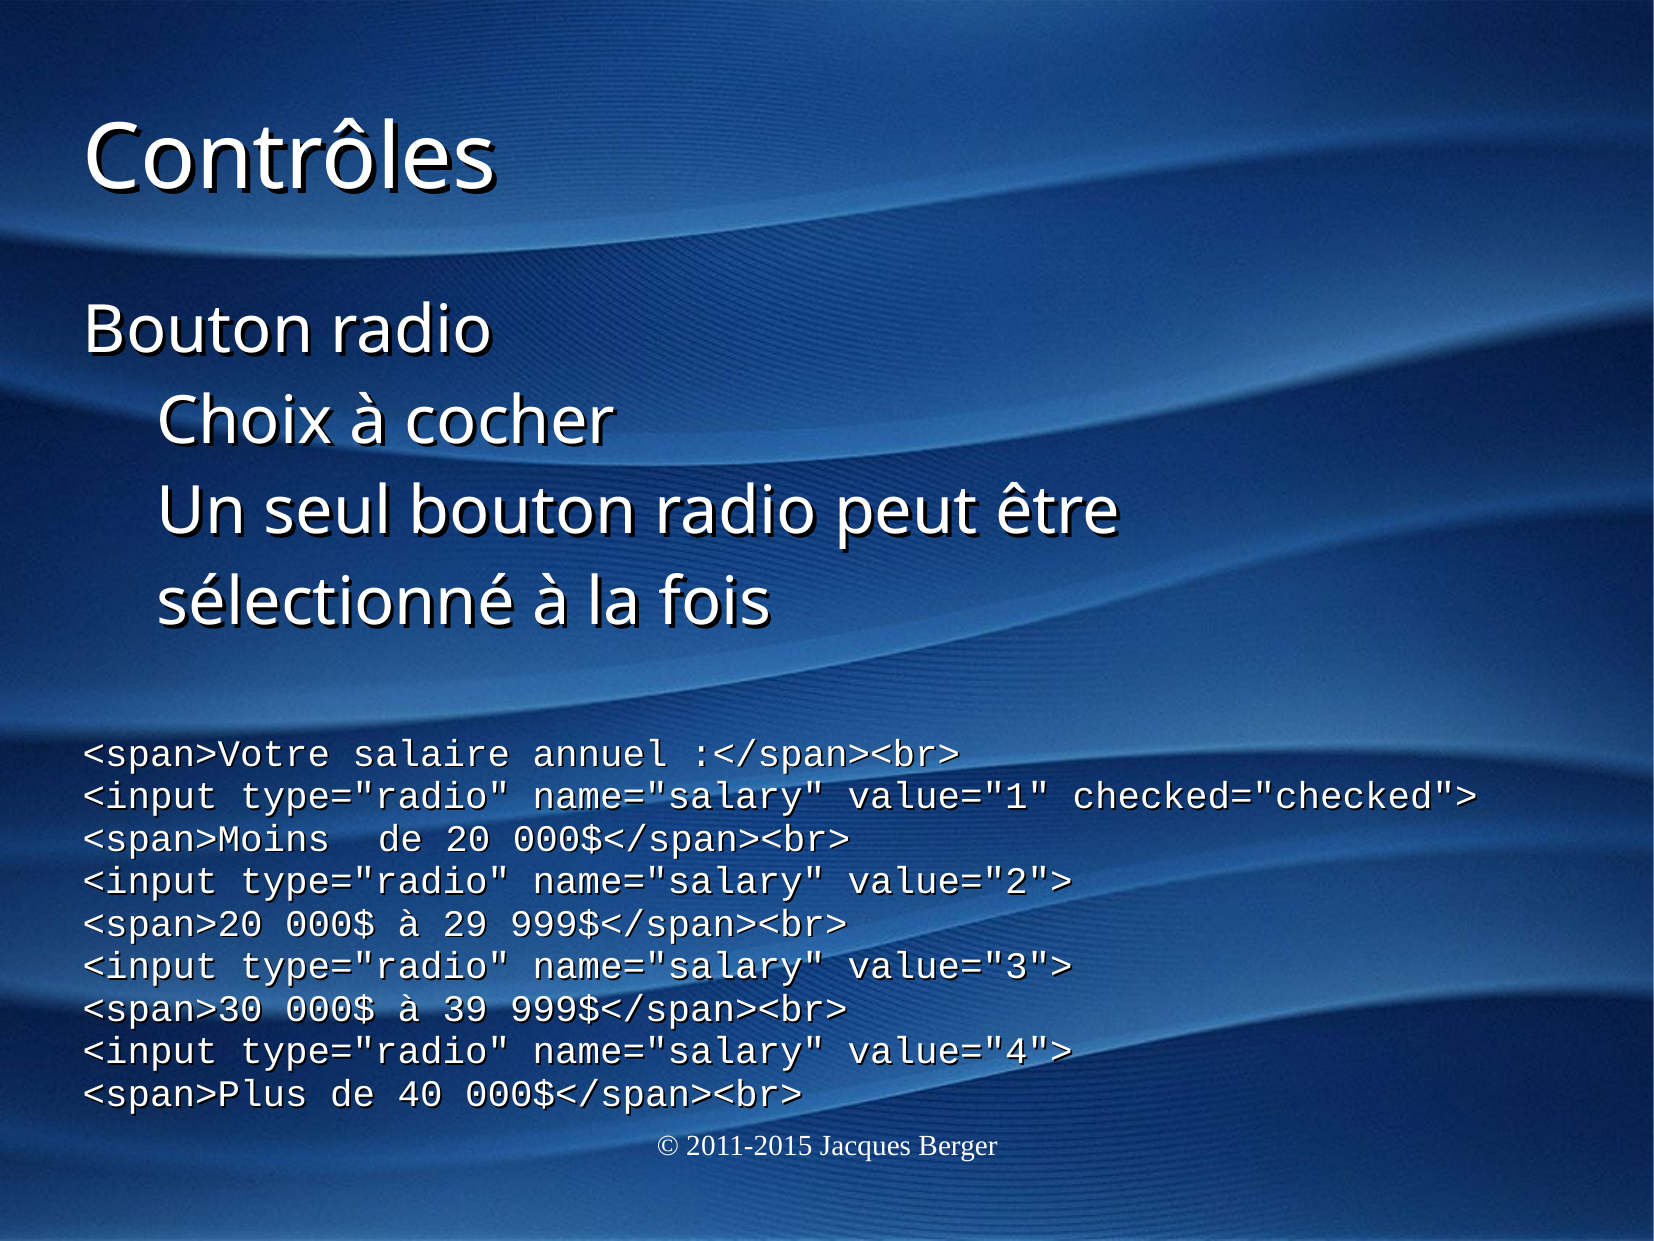

# Contrôles
Bouton radio
	Choix à cocher
	Un seul bouton radio peut être
	sélectionné à la fois
<span>Votre salaire annuel :</span><br>
<input type="radio" name="salary" value="1" checked="checked">
<span>Moins	de 20 000$</span><br>
<input type="radio" name="salary" value="2">
<span>20 000$ à 29 999$</span><br>
<input type="radio" name="salary" value="3">
<span>30 000$ à 39 999$</span><br>
<input type="radio" name="salary" value="4">
<span>Plus de 40 000$</span><br>
© 2011-2015 Jacques Berger